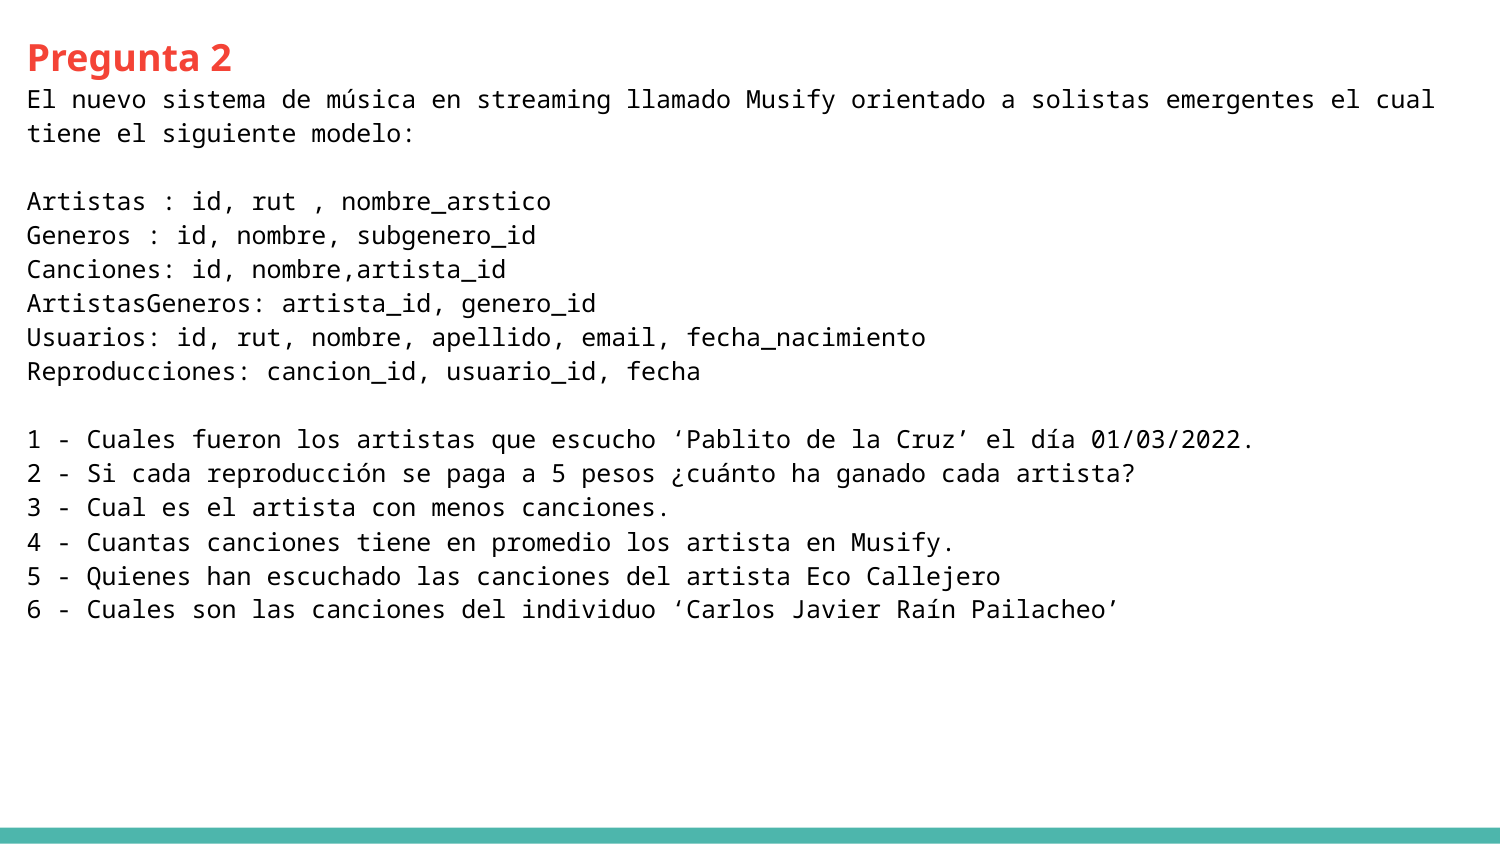

Pregunta 2
El nuevo sistema de música en streaming llamado Musify orientado a solistas emergentes el cual tiene el siguiente modelo:
Artistas : id, rut , nombre_arstico
Generos : id, nombre, subgenero_id
Canciones: id, nombre,artista_id
ArtistasGeneros: artista_id, genero_id
Usuarios: id, rut, nombre, apellido, email, fecha_nacimiento
Reproducciones: cancion_id, usuario_id, fecha
1 - Cuales fueron los artistas que escucho ‘Pablito de la Cruz’ el día 01/03/2022.
2 - Si cada reproducción se paga a 5 pesos ¿cuánto ha ganado cada artista?
3 - Cual es el artista con menos canciones.
4 - Cuantas canciones tiene en promedio los artista en Musify.
5 - Quienes han escuchado las canciones del artista Eco Callejero
6 - Cuales son las canciones del individuo ‘Carlos Javier Raín Pailacheo’